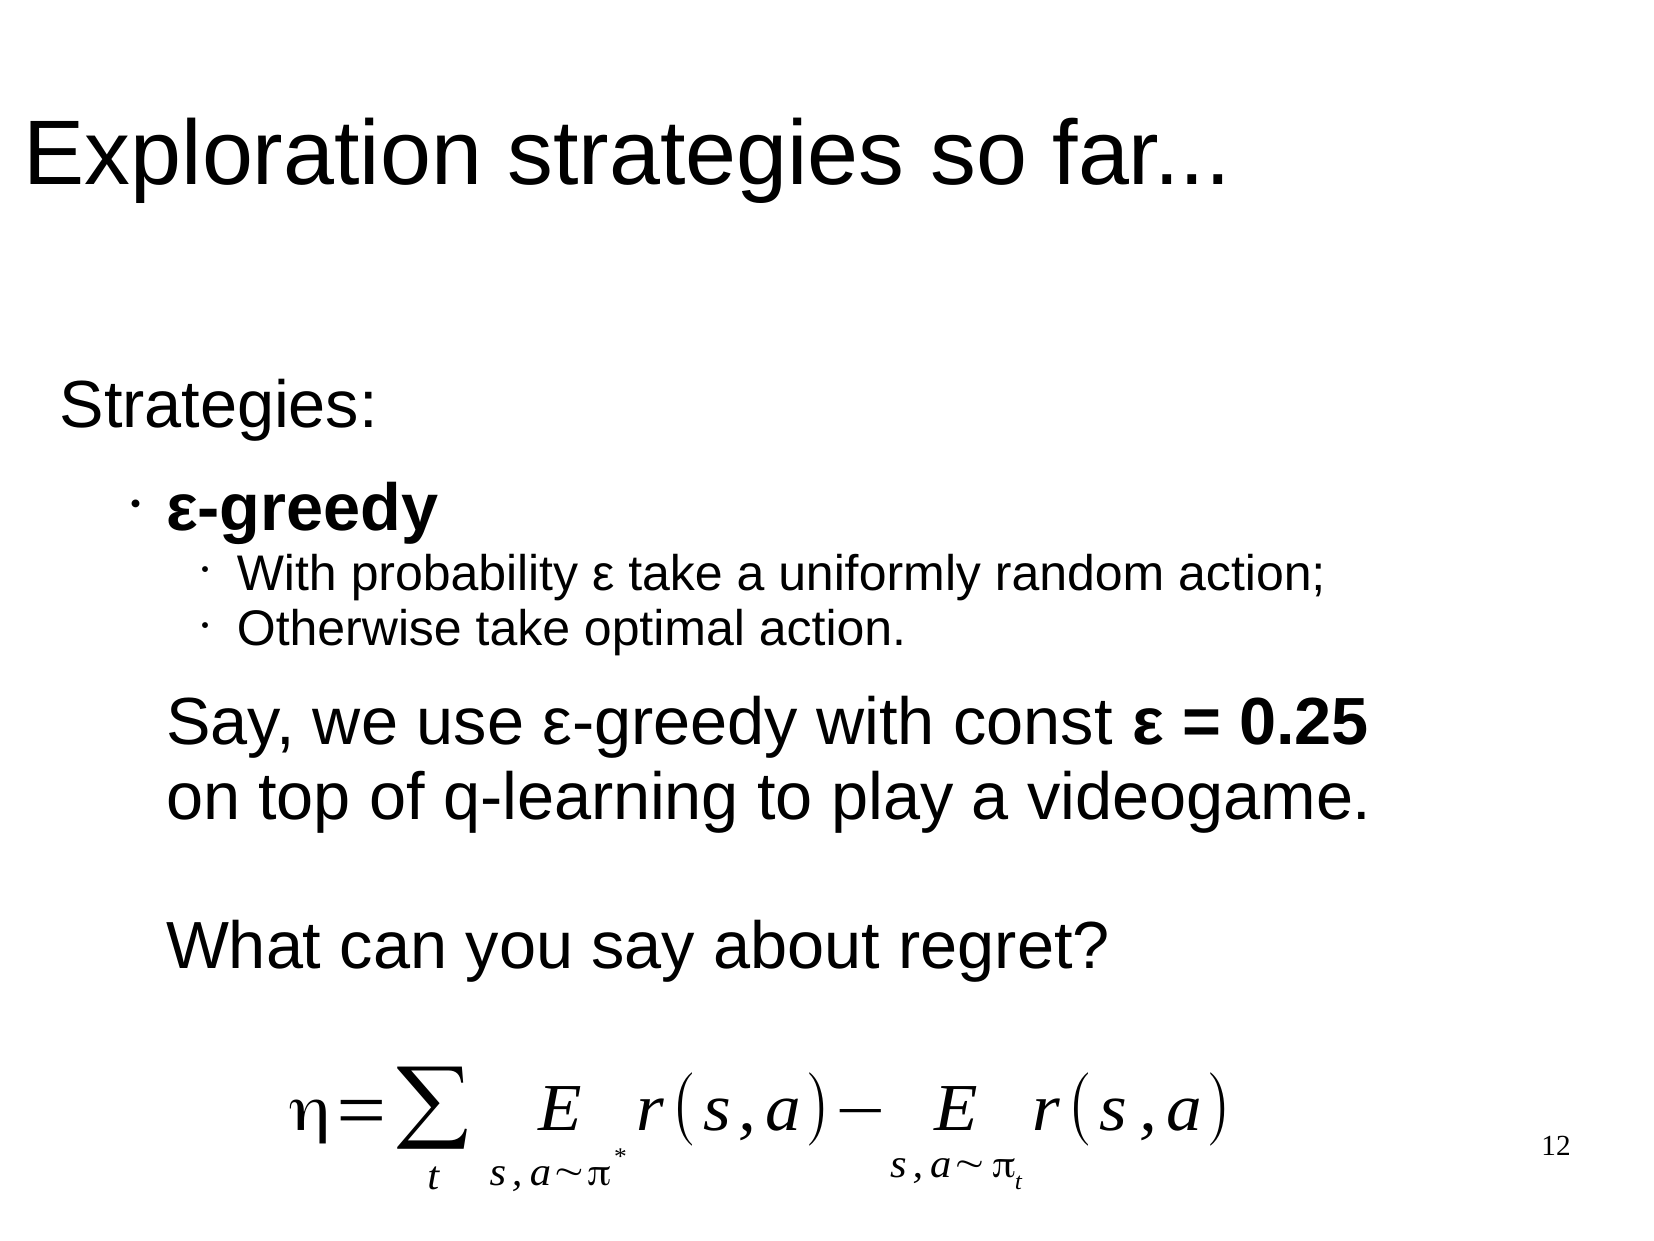

# Exploration strategies so far...
Strategies:
ε-greedy
With probability ε take a uniformly random action;
Otherwise take optimal action.
Say, we use ε-greedy with const ε = 0.25
on top of q-learning to play a videogame.
What can you say about regret?
12